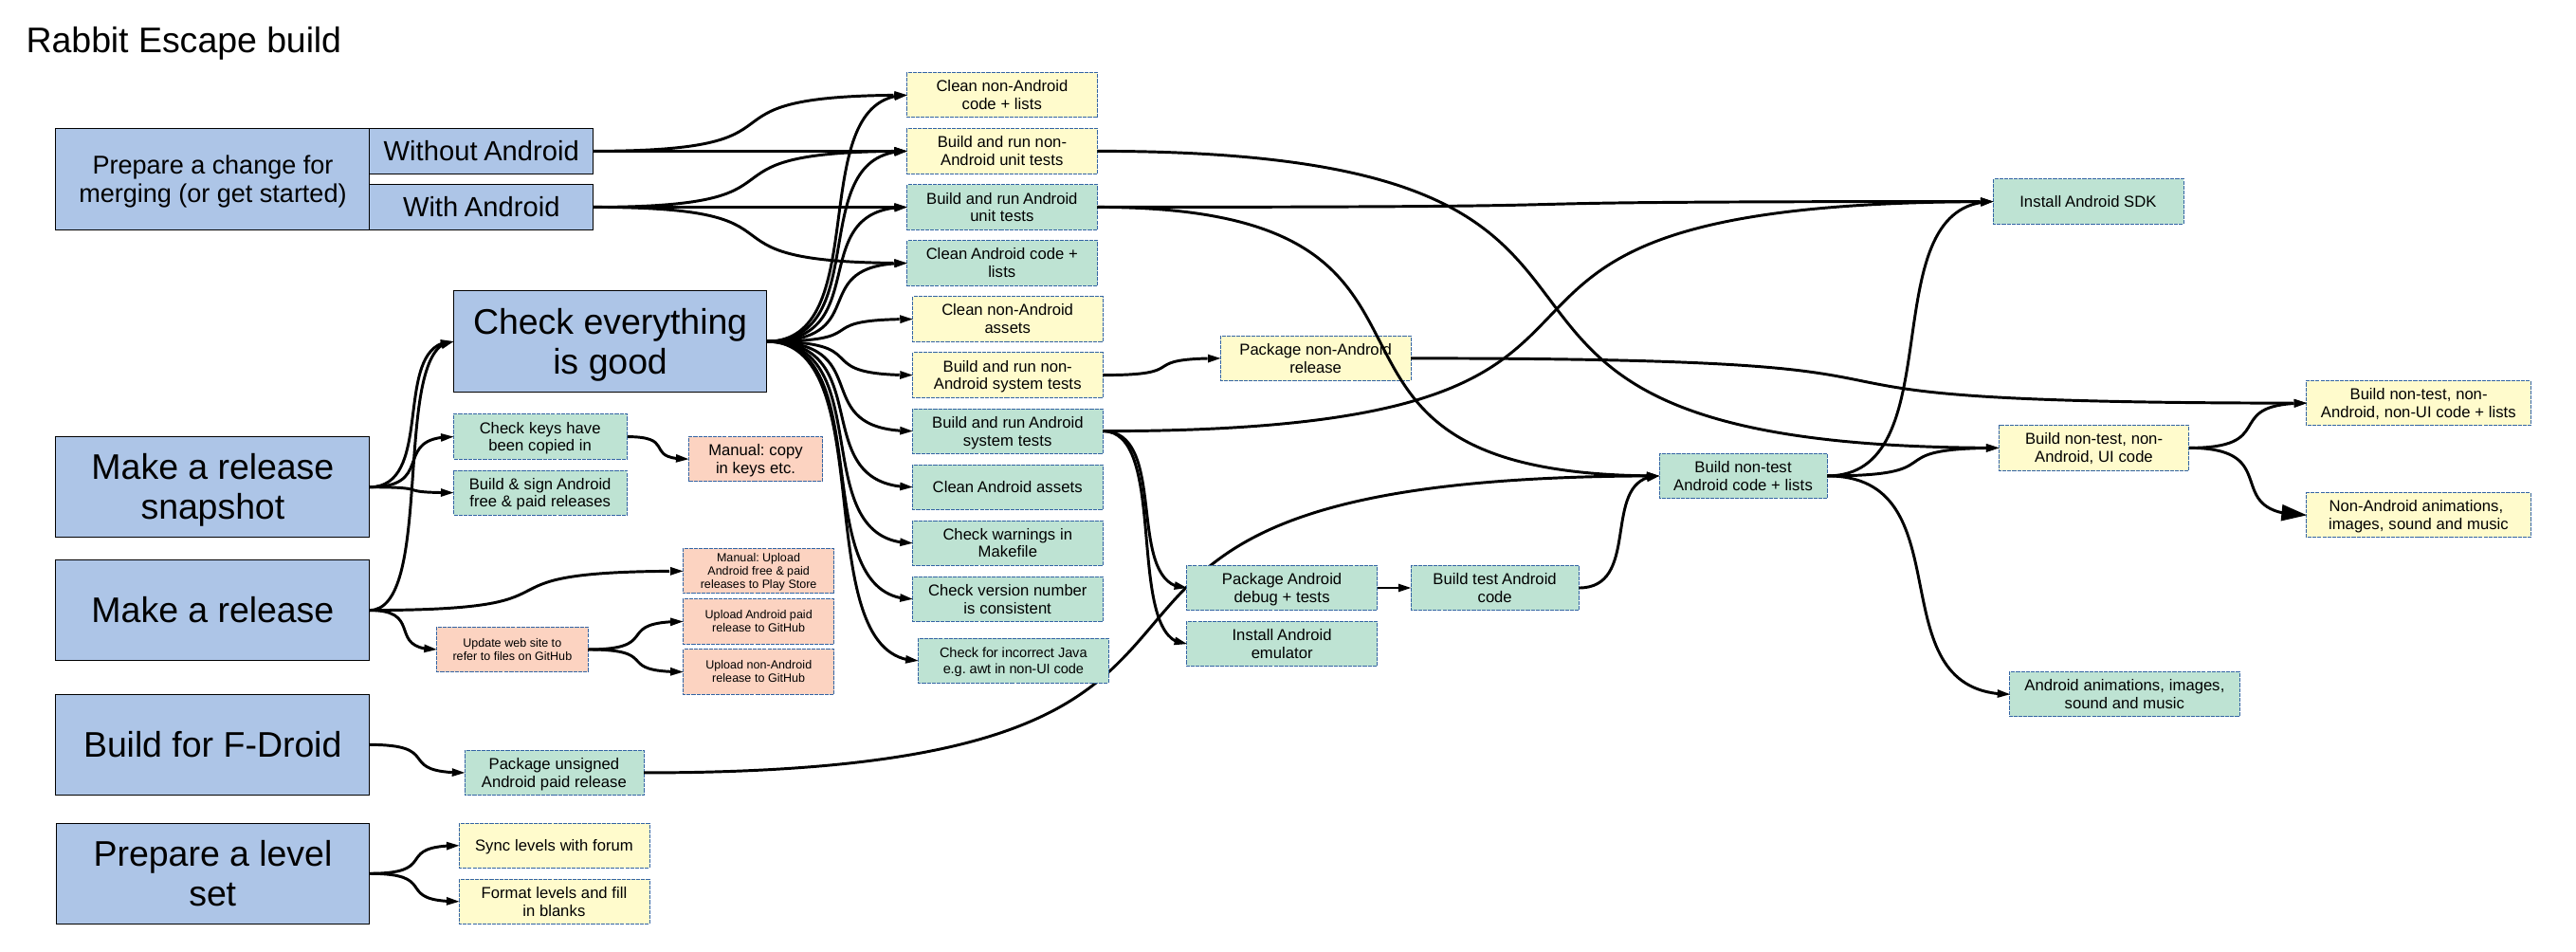

Rabbit Escape build
Clean non-Android code + lists
Prepare a change for merging (or get started)
Without Android
Build and run non-Android unit tests
Install Android SDK
With Android
Build and run Android unit tests
Clean Android code + lists
Check everything is good
Clean non-Android assets
Package non-Android release
Build and run non-Android system tests
Build non-test, non-Android, non-UI code + lists
Build and run Android system tests
Check keys have been copied in
Build non-test, non-Android, UI code
Make a release snapshot
Manual: copy in keys etc.
Build non-test Android code + lists
Clean Android assets
Build & sign Android free & paid releases
Non-Android animations, images, sound and music
Check warnings in Makefile
Manual: Upload Android free & paid releases to Play Store
Make a release
Package Android debug + tests
Build test Android code
Check version number is consistent
Upload Android paid release to GitHub
Install Android emulator
Update web site to refer to files on GitHub
Check for incorrect Java e.g. awt in non-UI code
Upload non-Android release to GitHub
Android animations, images, sound and music
Build for F-Droid
Package unsigned Android paid release
Prepare a level set
Sync levels with forum
Format levels and fill in blanks